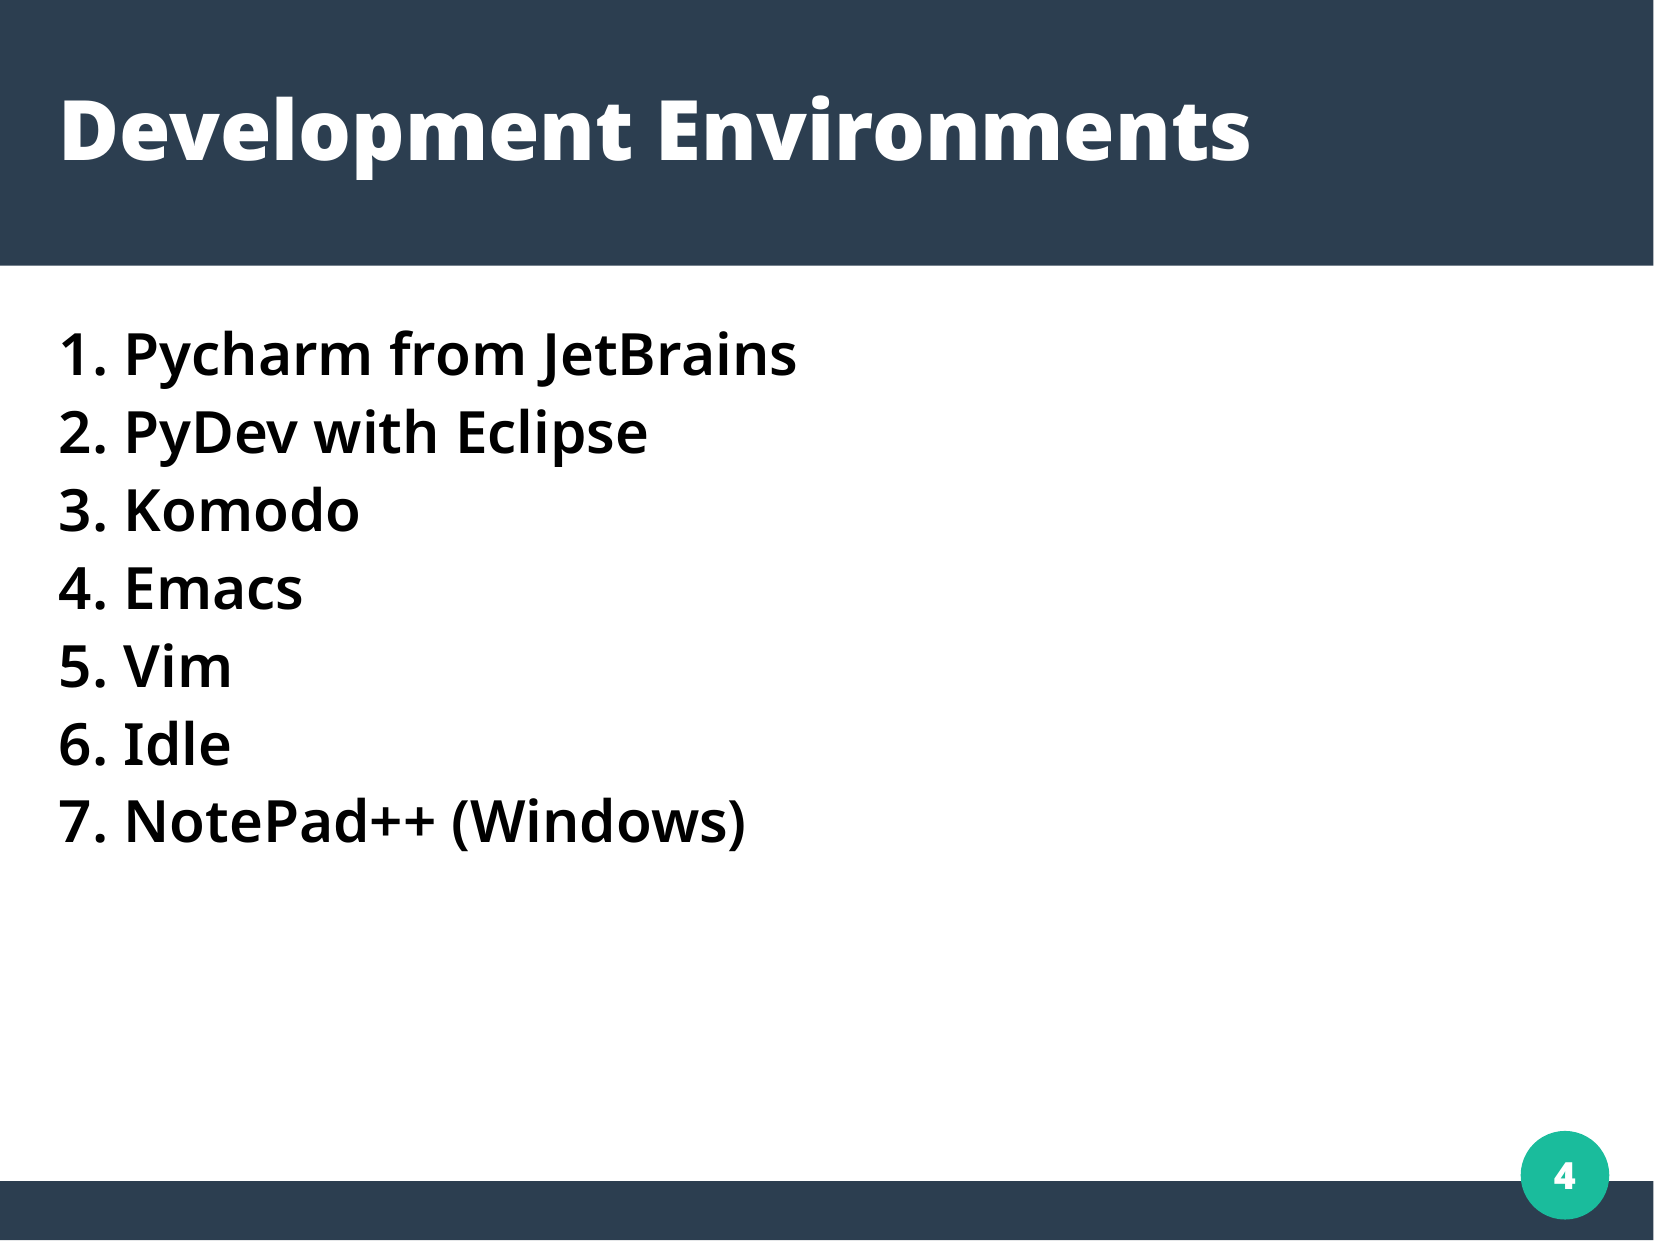

# Development Environments
1. Pycharm from JetBrains
2. PyDev with Eclipse
3. Komodo
4. Emacs
5. Vim
6. Idle
7. NotePad++ (Windows)
4